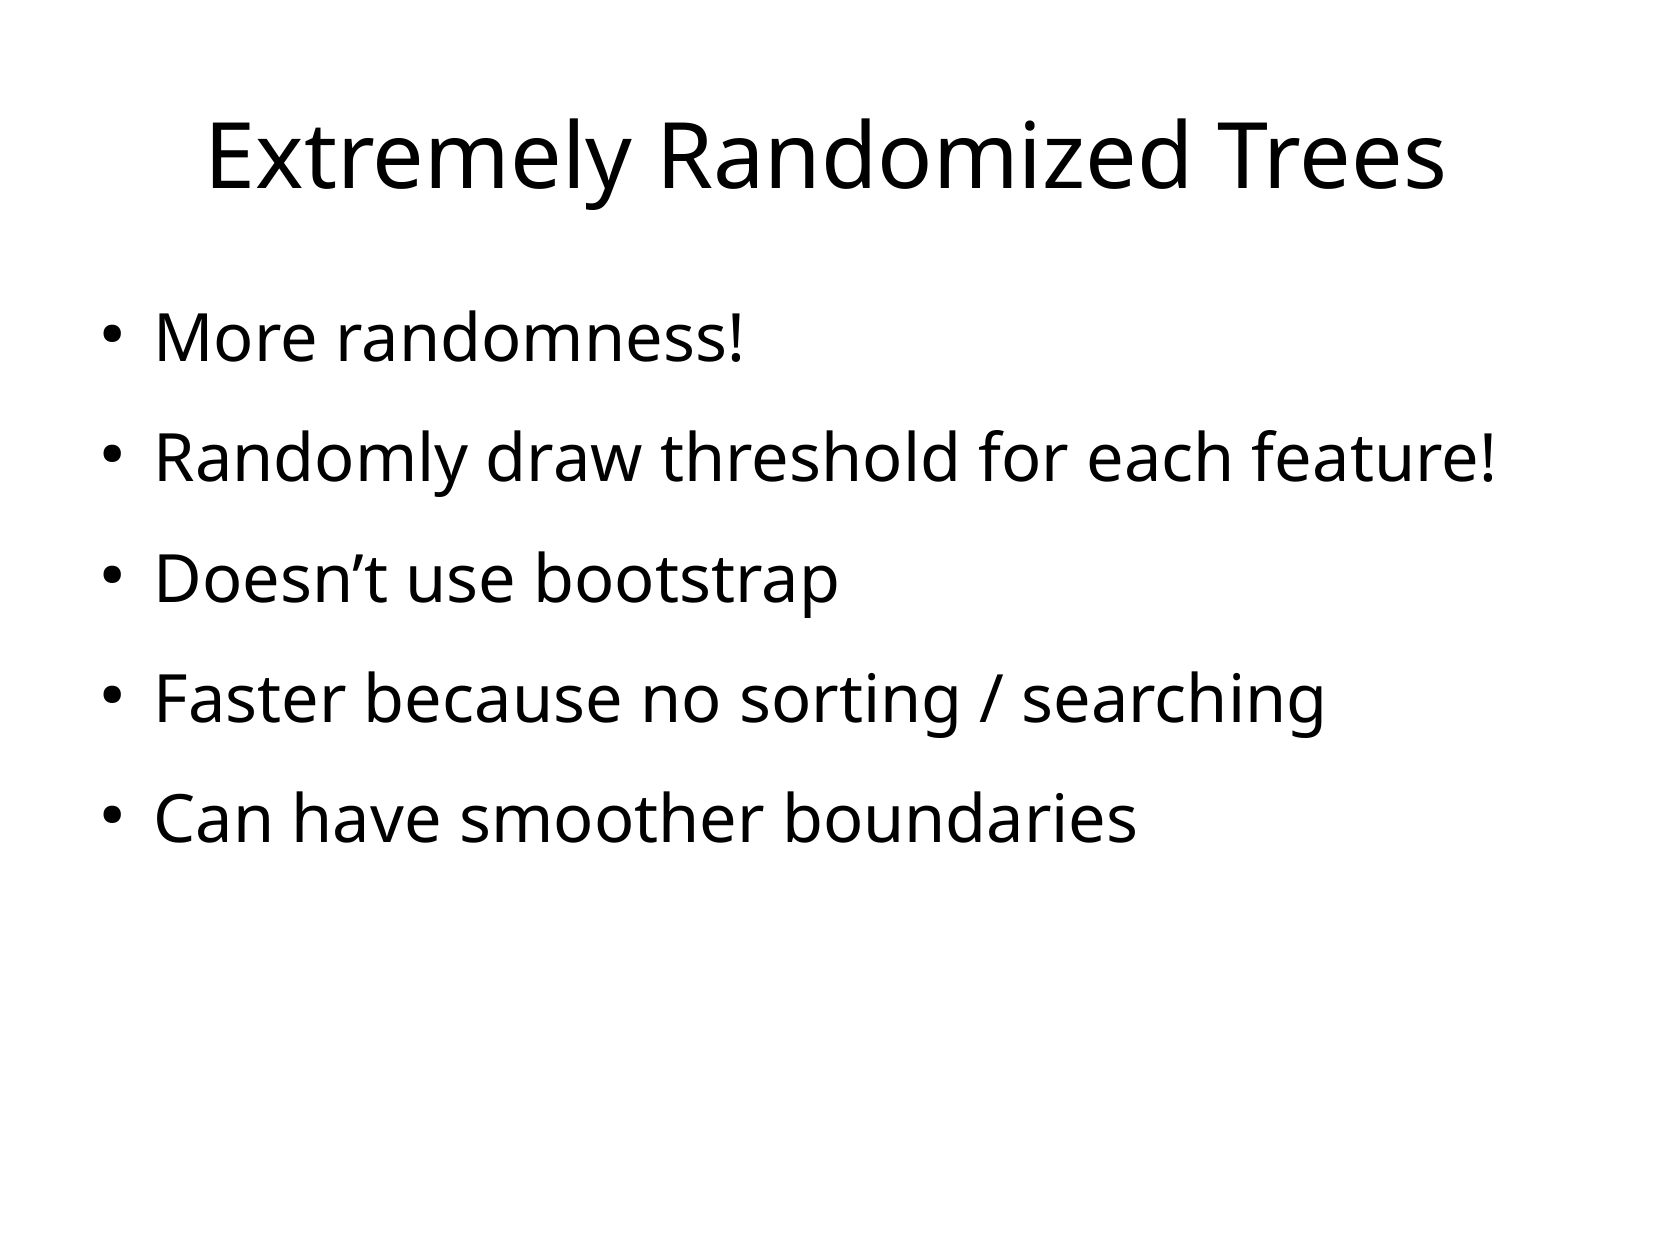

# Extremely Randomized Trees
More randomness!
Randomly draw threshold for each feature!
Doesn’t use bootstrap
Faster because no sorting / searching
Can have smoother boundaries